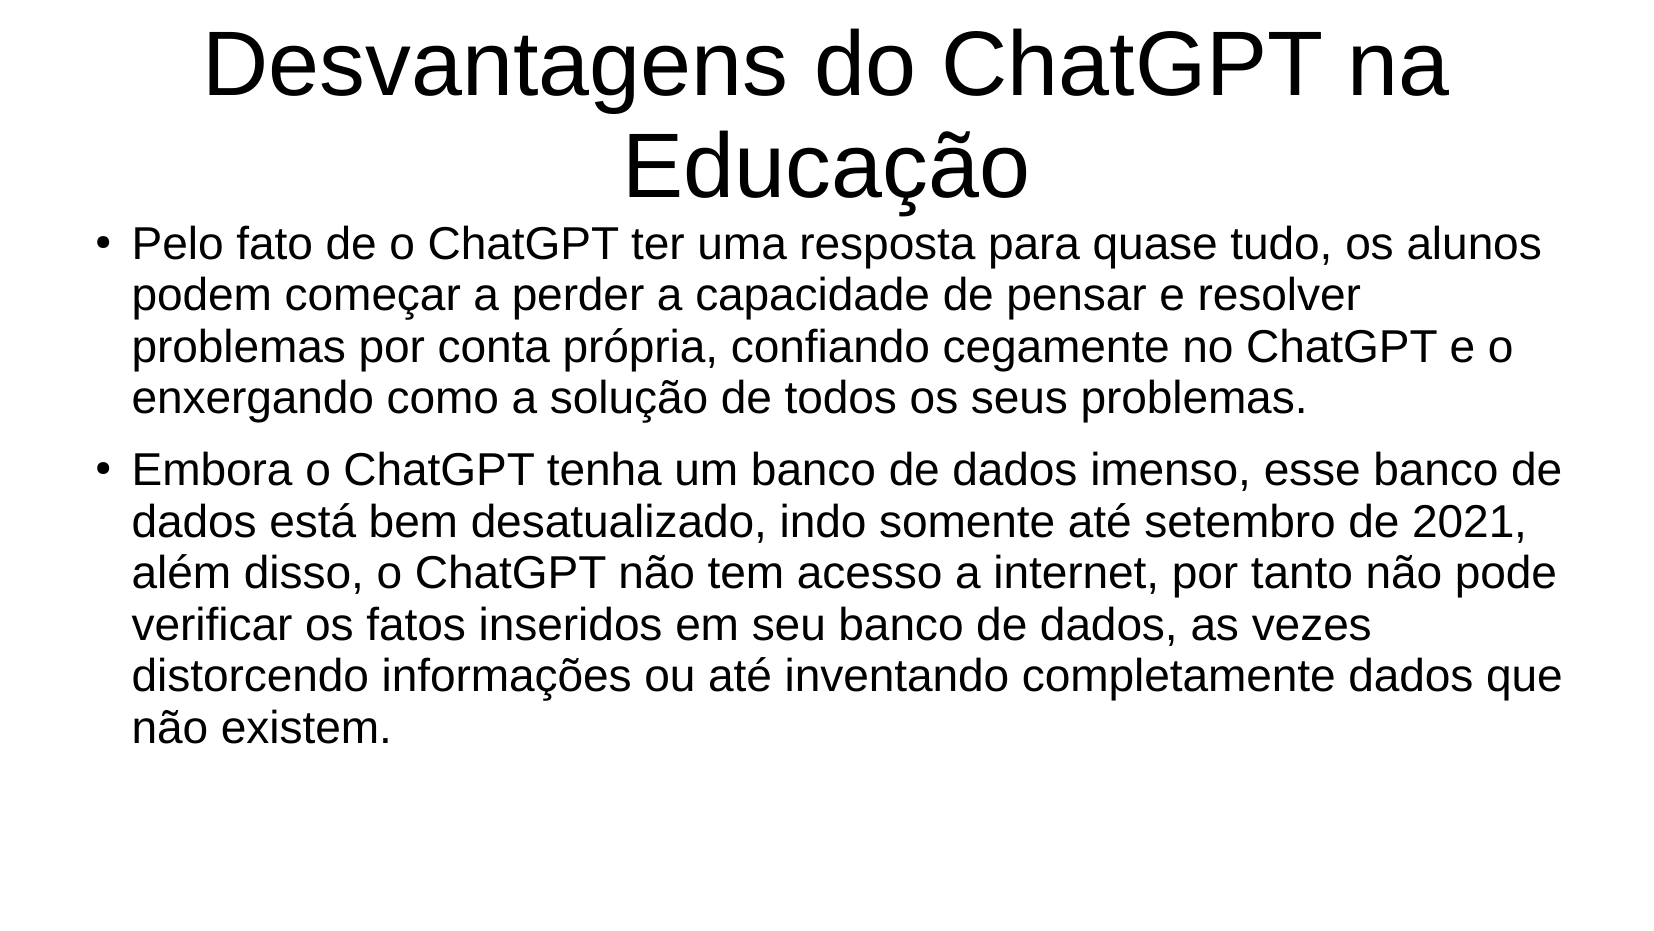

# Desvantagens do ChatGPT na Educação
Pelo fato de o ChatGPT ter uma resposta para quase tudo, os alunos podem começar a perder a capacidade de pensar e resolver problemas por conta própria, confiando cegamente no ChatGPT e o enxergando como a solução de todos os seus problemas.
Embora o ChatGPT tenha um banco de dados imenso, esse banco de dados está bem desatualizado, indo somente até setembro de 2021, além disso, o ChatGPT não tem acesso a internet, por tanto não pode verificar os fatos inseridos em seu banco de dados, as vezes distorcendo informações ou até inventando completamente dados que não existem.